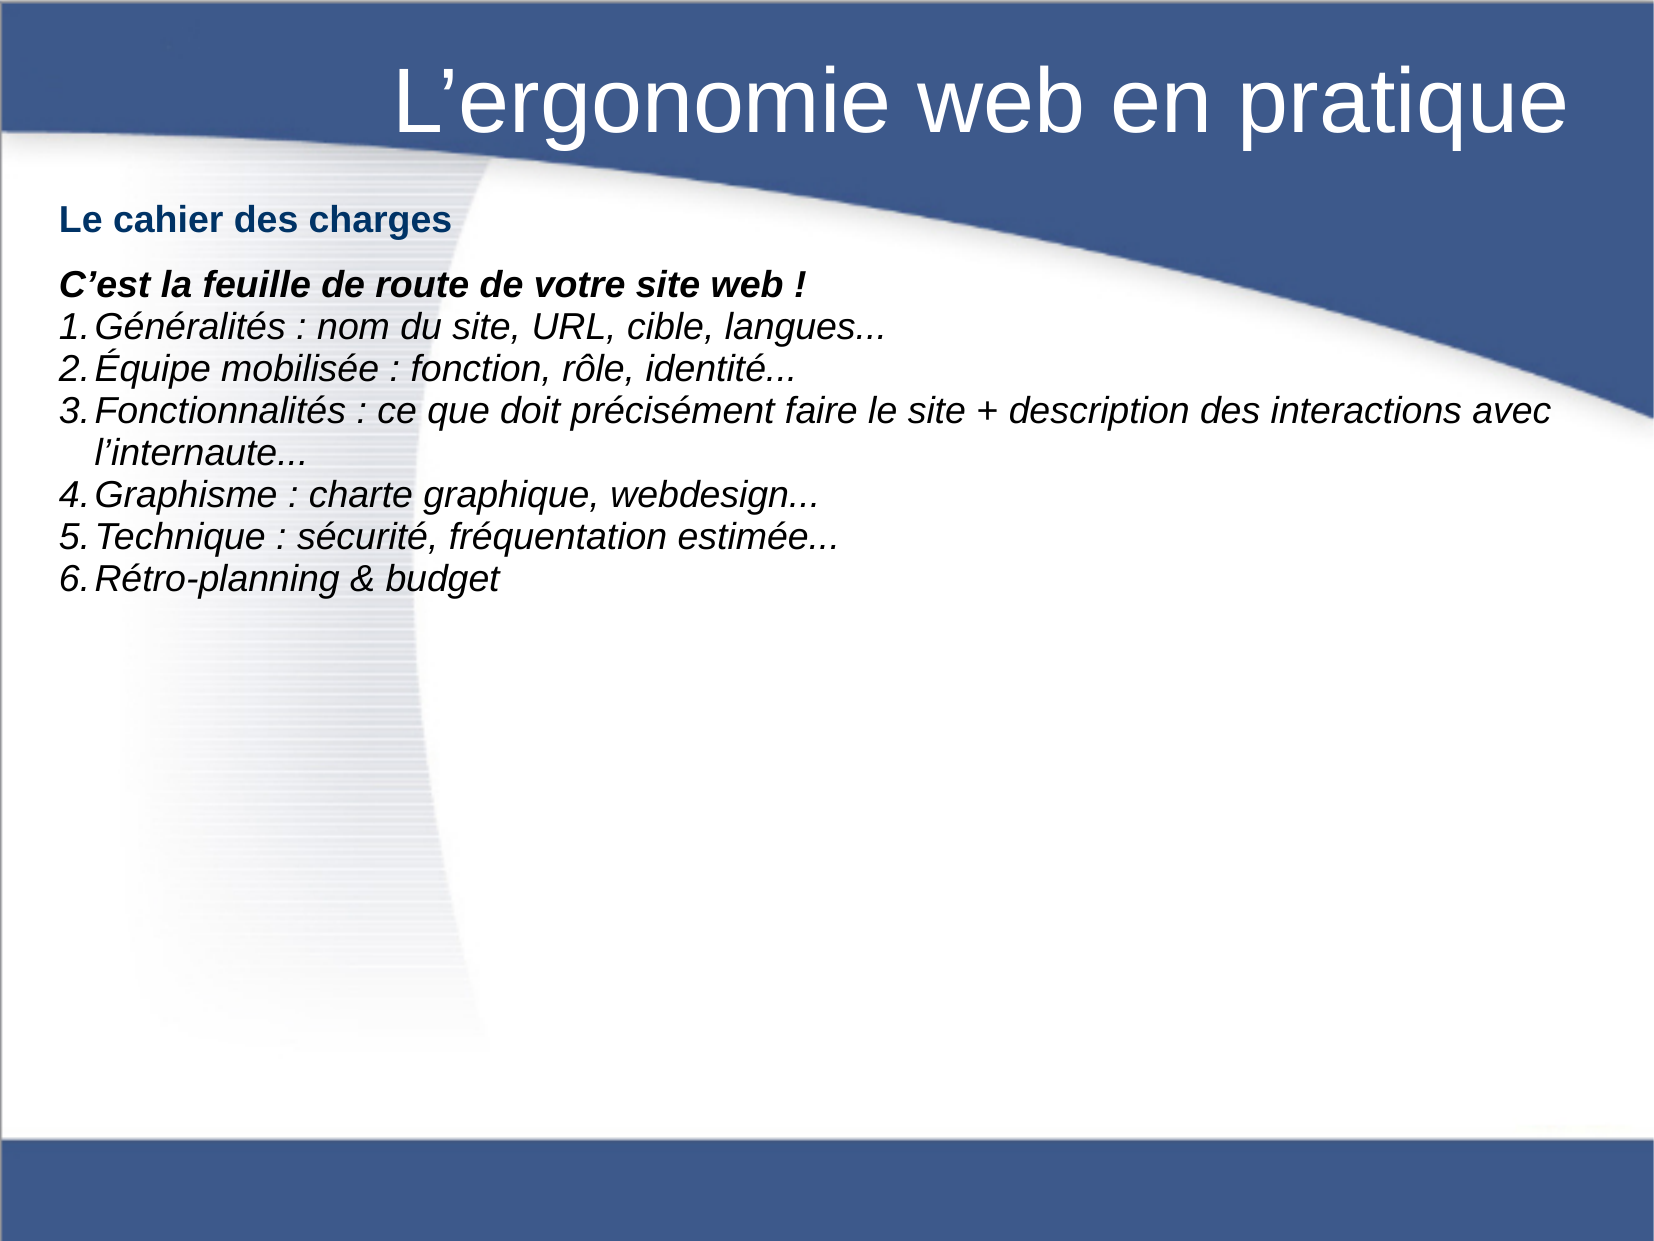

# L’ergonomie web en pratique
Le cahier des charges
C’est la feuille de route de votre site web !
Généralités : nom du site, URL, cible, langues...
Équipe mobilisée : fonction, rôle, identité...
Fonctionnalités : ce que doit précisément faire le site + description des interactions avec l’internaute...
Graphisme : charte graphique, webdesign...
Technique : sécurité, fréquentation estimée...
Rétro-planning & budget